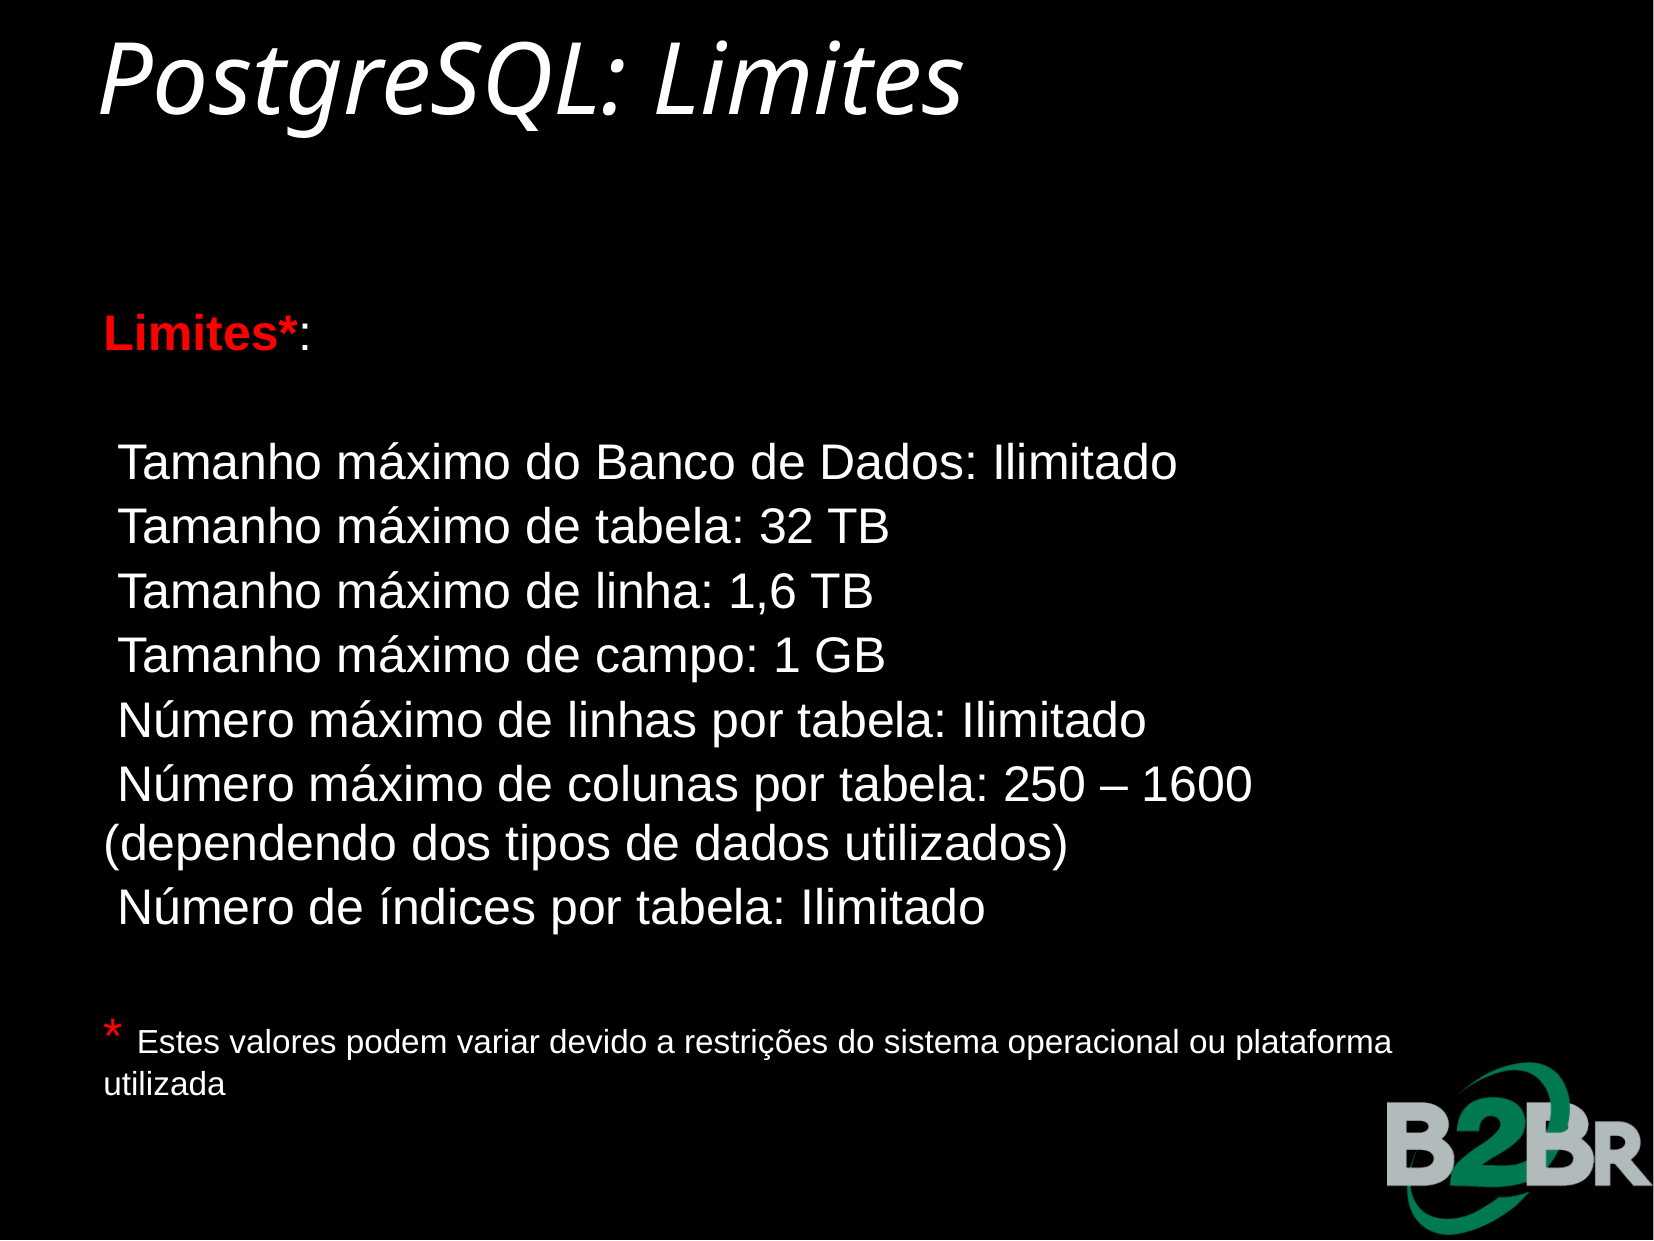

PostgreSQL: Limites
Limites*:
 Tamanho máximo do Banco de Dados: Ilimitado
 Tamanho máximo de tabela: 32 TB
 Tamanho máximo de linha: 1,6 TB
 Tamanho máximo de campo: 1 GB
 Número máximo de linhas por tabela: Ilimitado
 Número máximo de colunas por tabela: 250 – 1600 (dependendo dos tipos de dados utilizados)
 Número de índices por tabela: Ilimitado
* Estes valores podem variar devido a restrições do sistema operacional ou plataforma utilizada